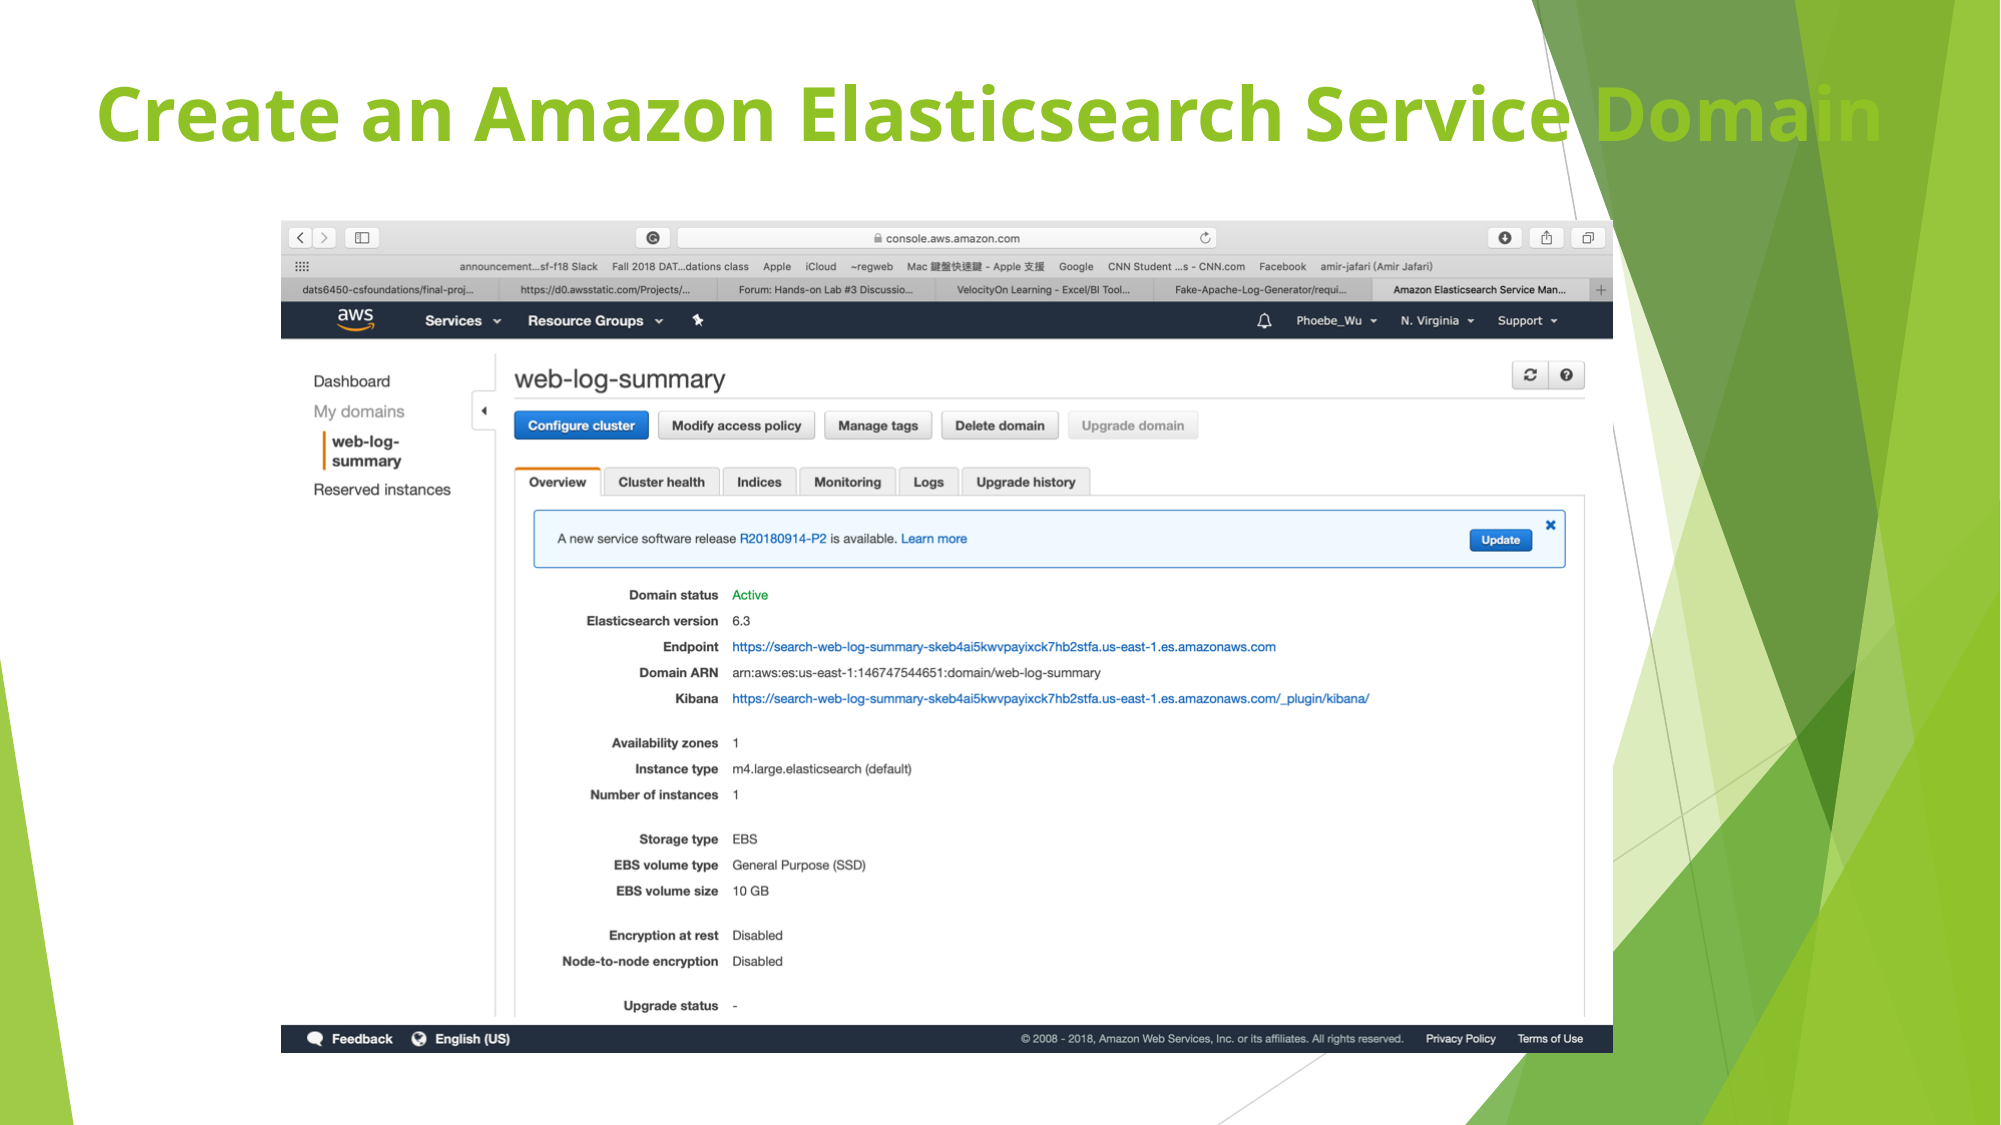

# Create an Amazon Elasticsearch Service Domain